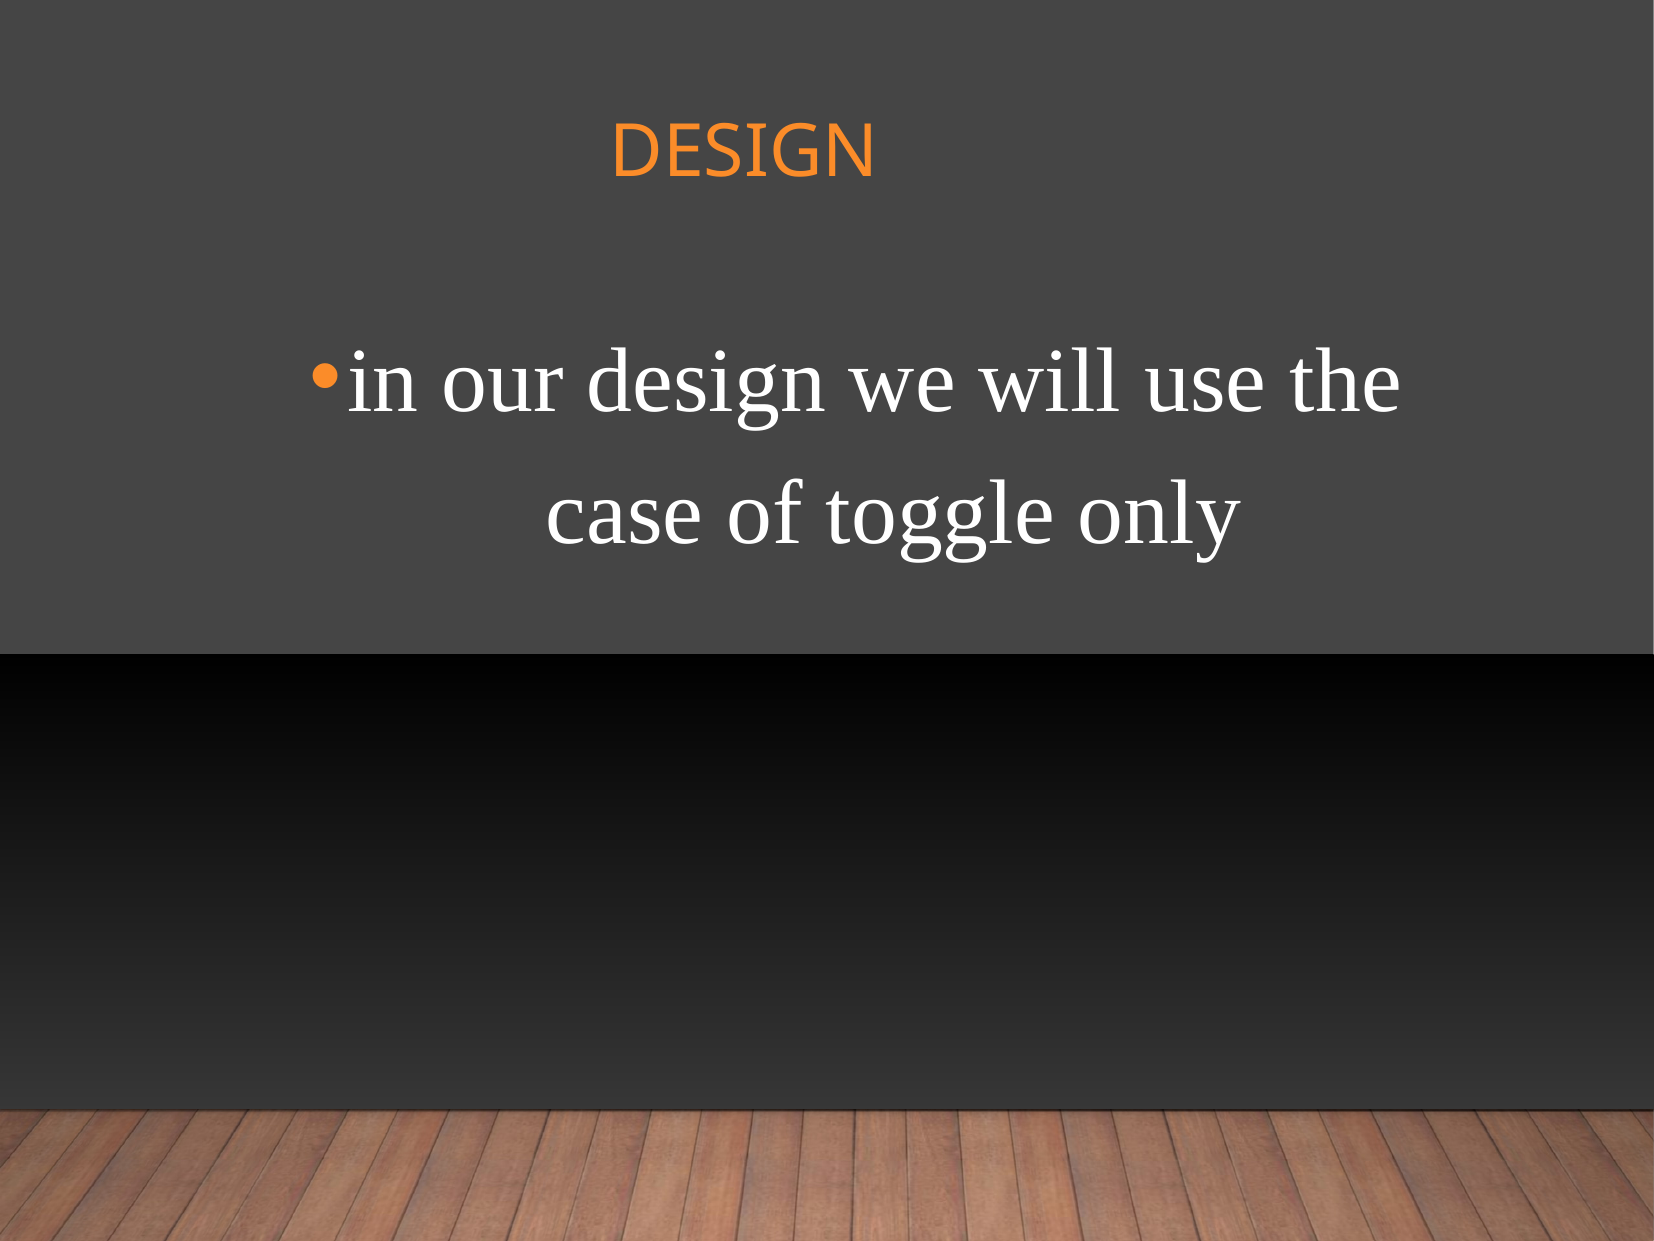

# Design
in our design we will use the case of toggle only